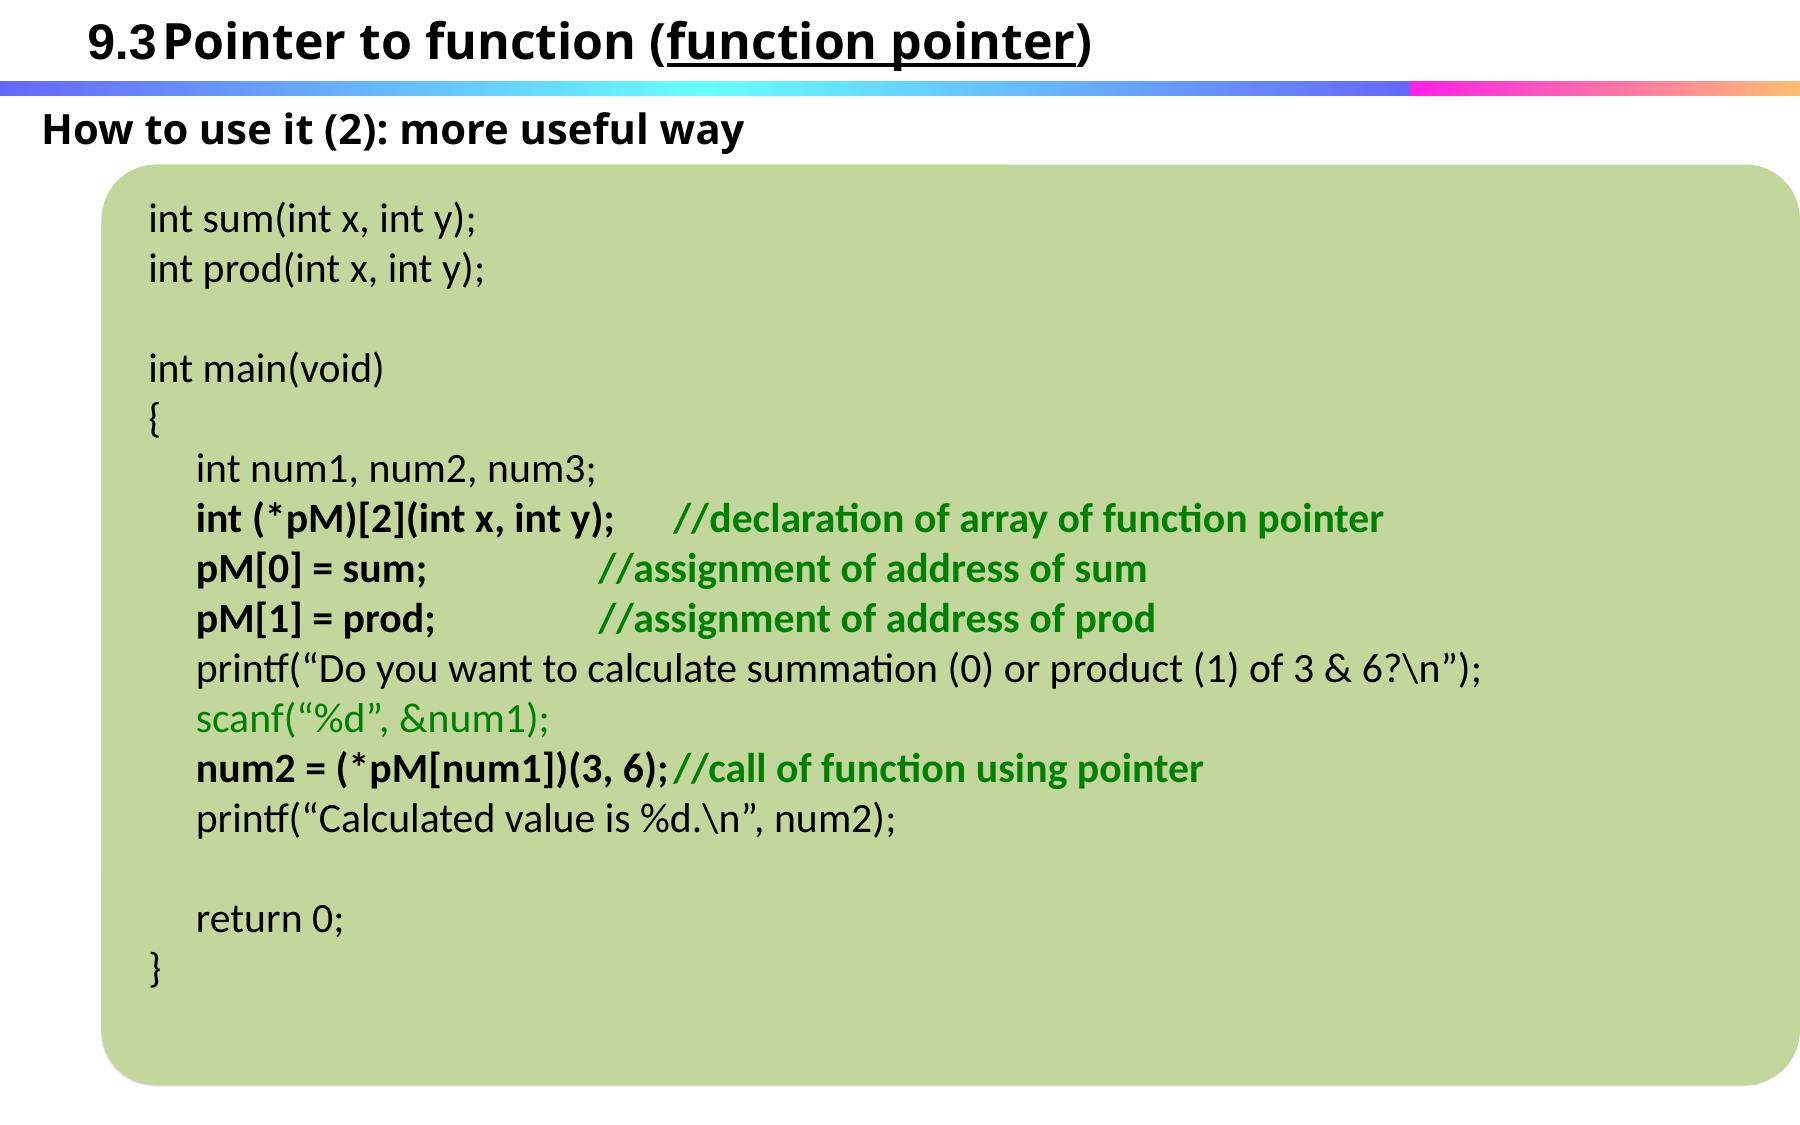

9.3	Pointer to function (function pointer)
How to use it (2): more useful way
int sum(int x, int y);
int prod(int x, int y);
int main(void)
{
 int num1, num2, num3;
 int (*pM)[2](int x, int y);	//declaration of array of function pointer
 pM[0] = sum;			//assignment of address of sum
 pM[1] = prod;			//assignment of address of prod
 printf(“Do you want to calculate summation (0) or product (1) of 3 & 6?\n”);
 scanf(“%d”, &num1);
 num2 = (*pM[num1])(3, 6);	//call of function using pointer
 printf(“Calculated value is %d.\n”, num2);
 return 0;
}